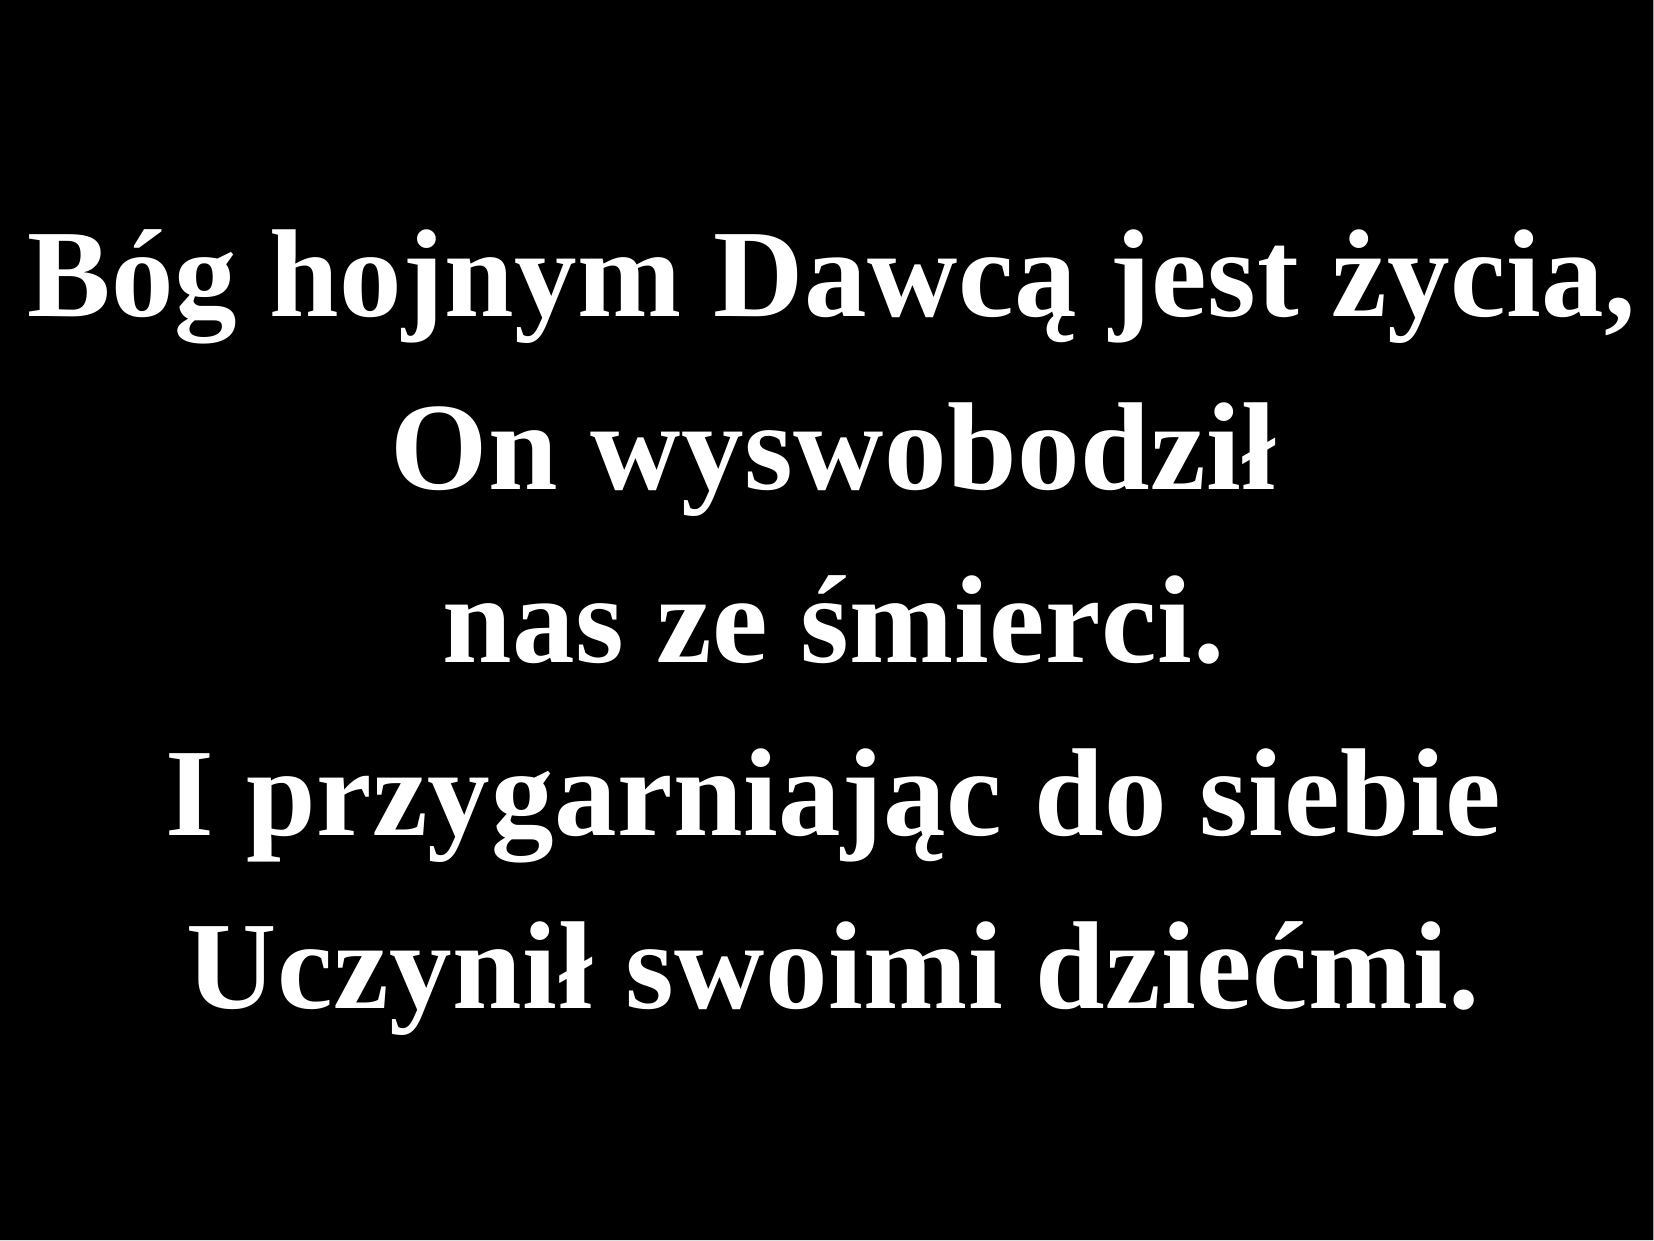

# Bóg hojnym Dawcą jest życia, ppp On wyswobodził ppp nas ze śmierci. ppp I przygarniając do siebie ppp Uczynił swoimi dziećmi.